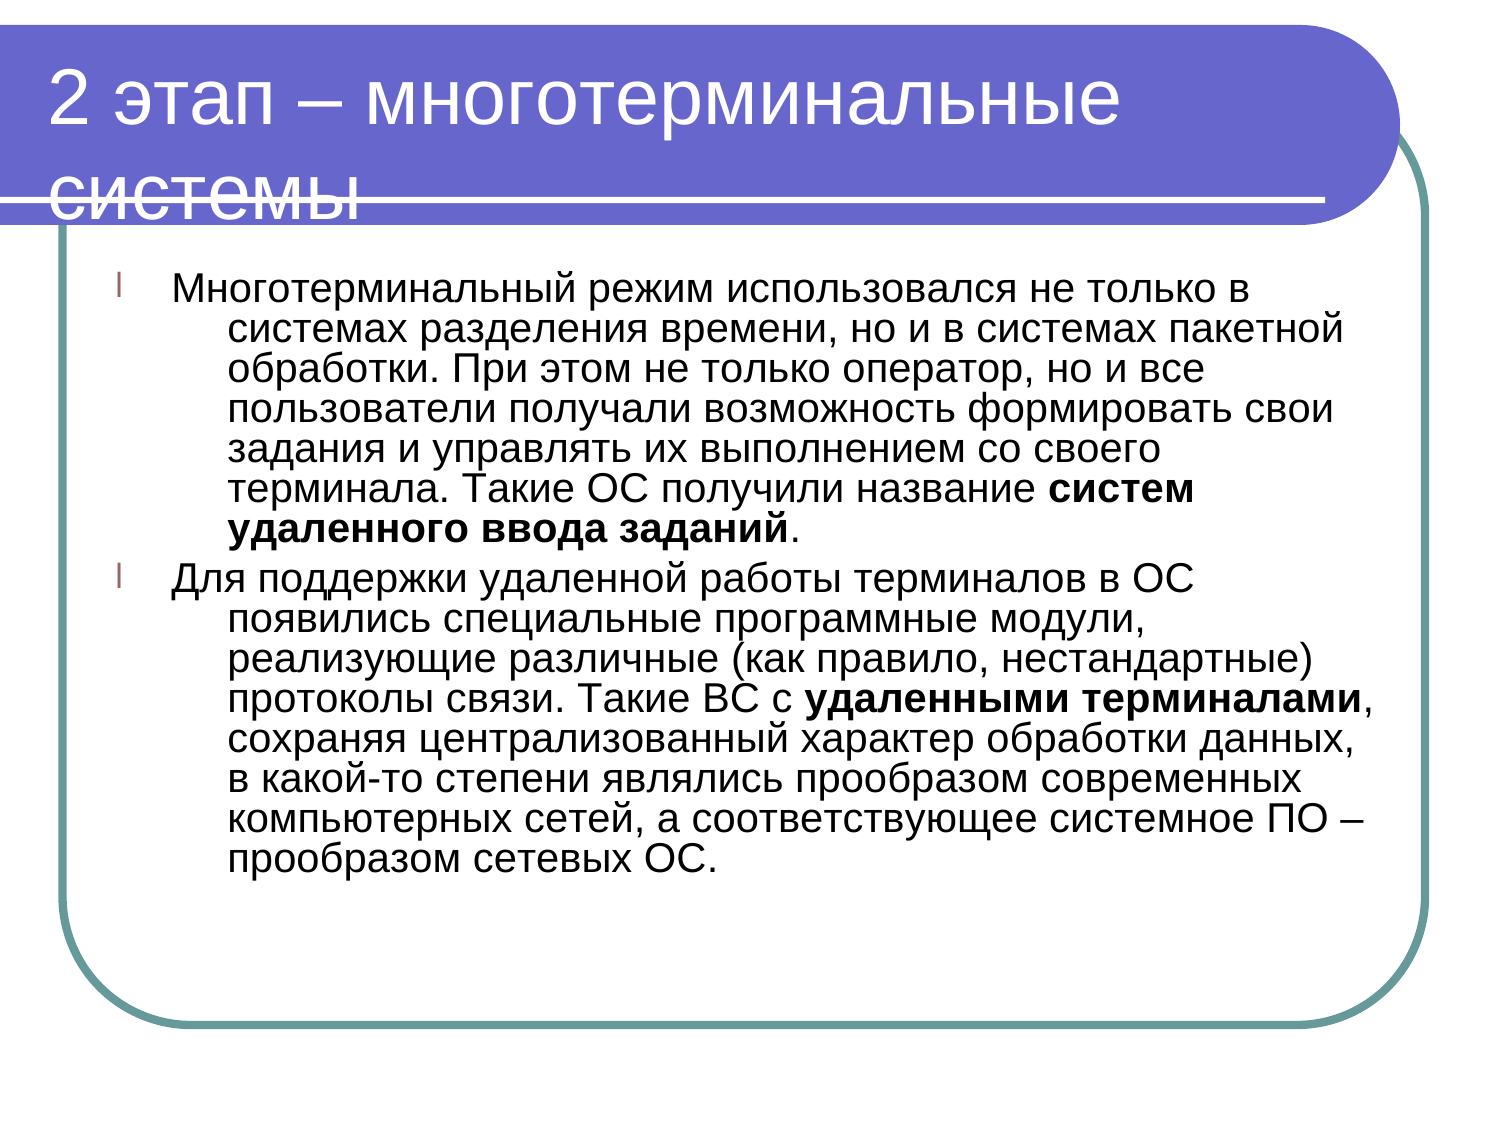

# 2 этап – многотерминальные системы
Многотерминальный режим использовался не только в системах разделения времени, но и в системах пакетной обработки. При этом не только оператор, но и все пользователи получали возможность формировать свои задания и управлять их выполнением со своего терминала. Такие ОС получили название систем удаленного ввода заданий.
Для поддержки удаленной работы терминалов в ОС появились специальные программные модули, реализующие различные (как правило, нестандартные) протоколы связи. Такие ВС с удаленными терминалами, сохраняя централизованный характер обработки данных, в какой-то степени являлись прообразом современных компьютерных сетей, а соответствующее системное ПО – прообразом сетевых ОС.